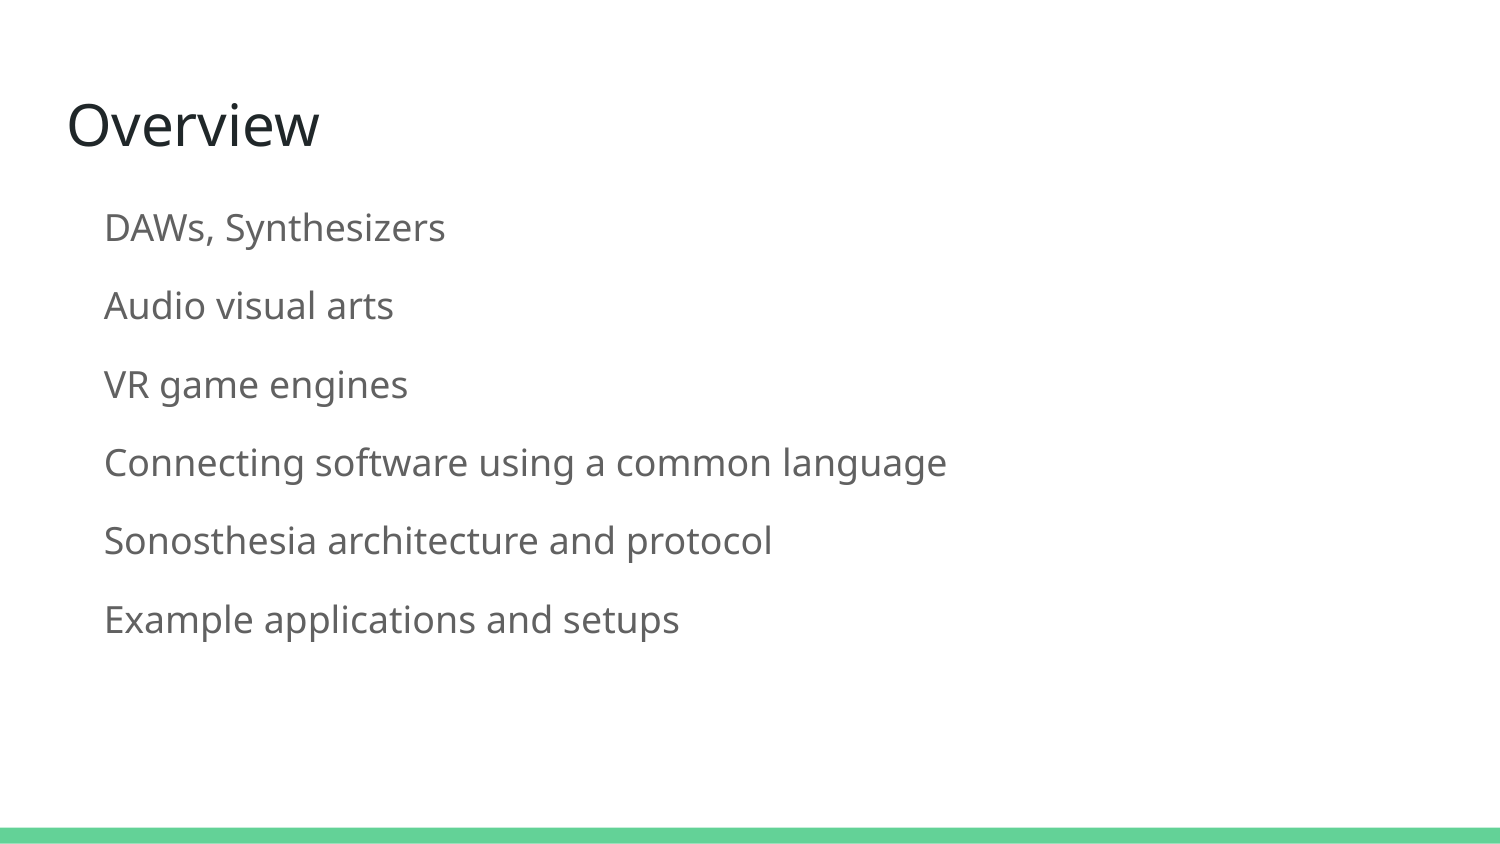

# Overview
DAWs, Synthesizers
Audio visual arts
VR game engines
Connecting software using a common language
Sonosthesia architecture and protocol
Example applications and setups